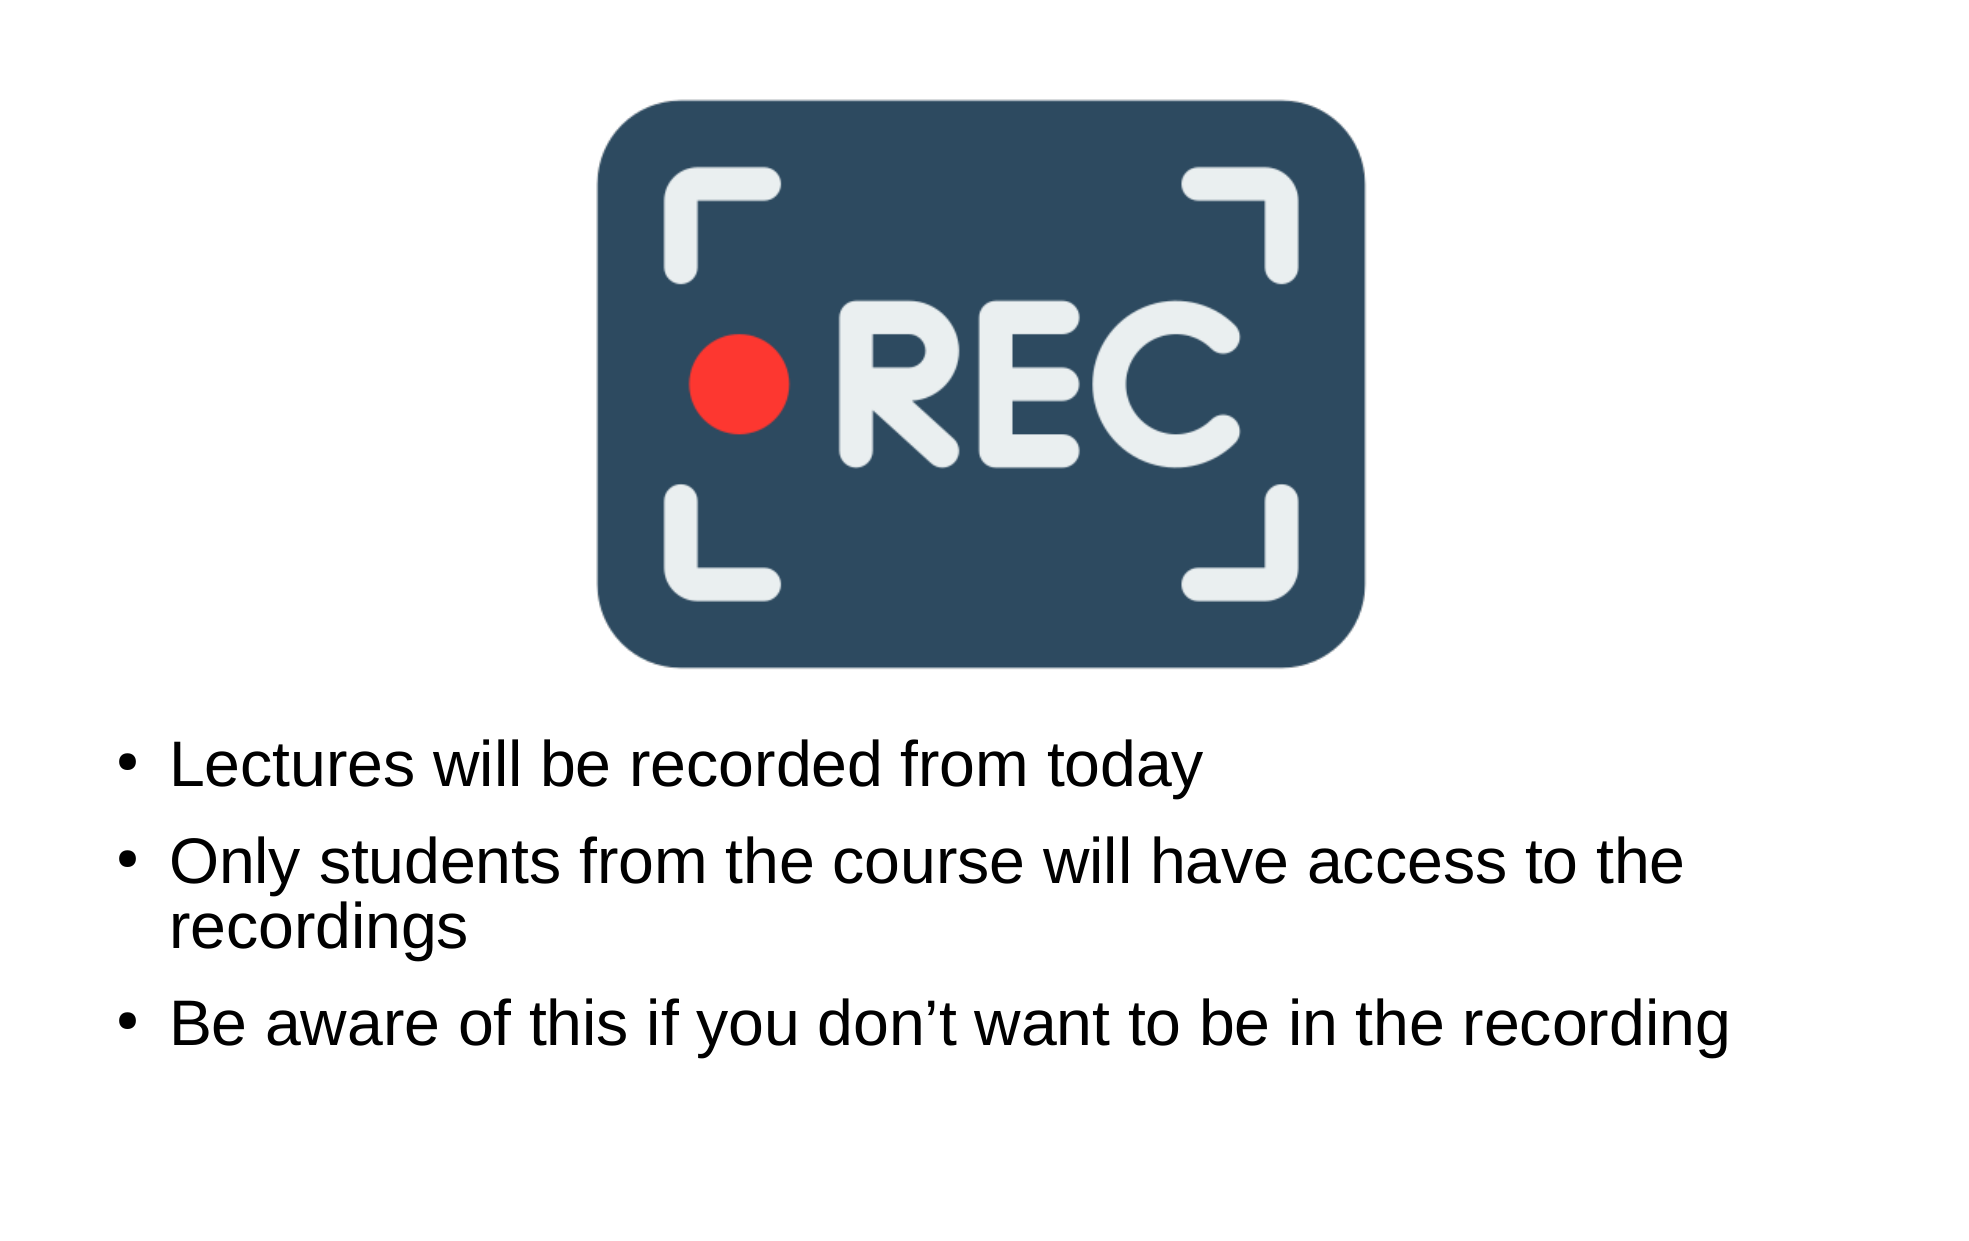

# Lectures will be recorded from today
Only students from the course will have access to the recordings
Be aware of this if you don’t want to be in the recording